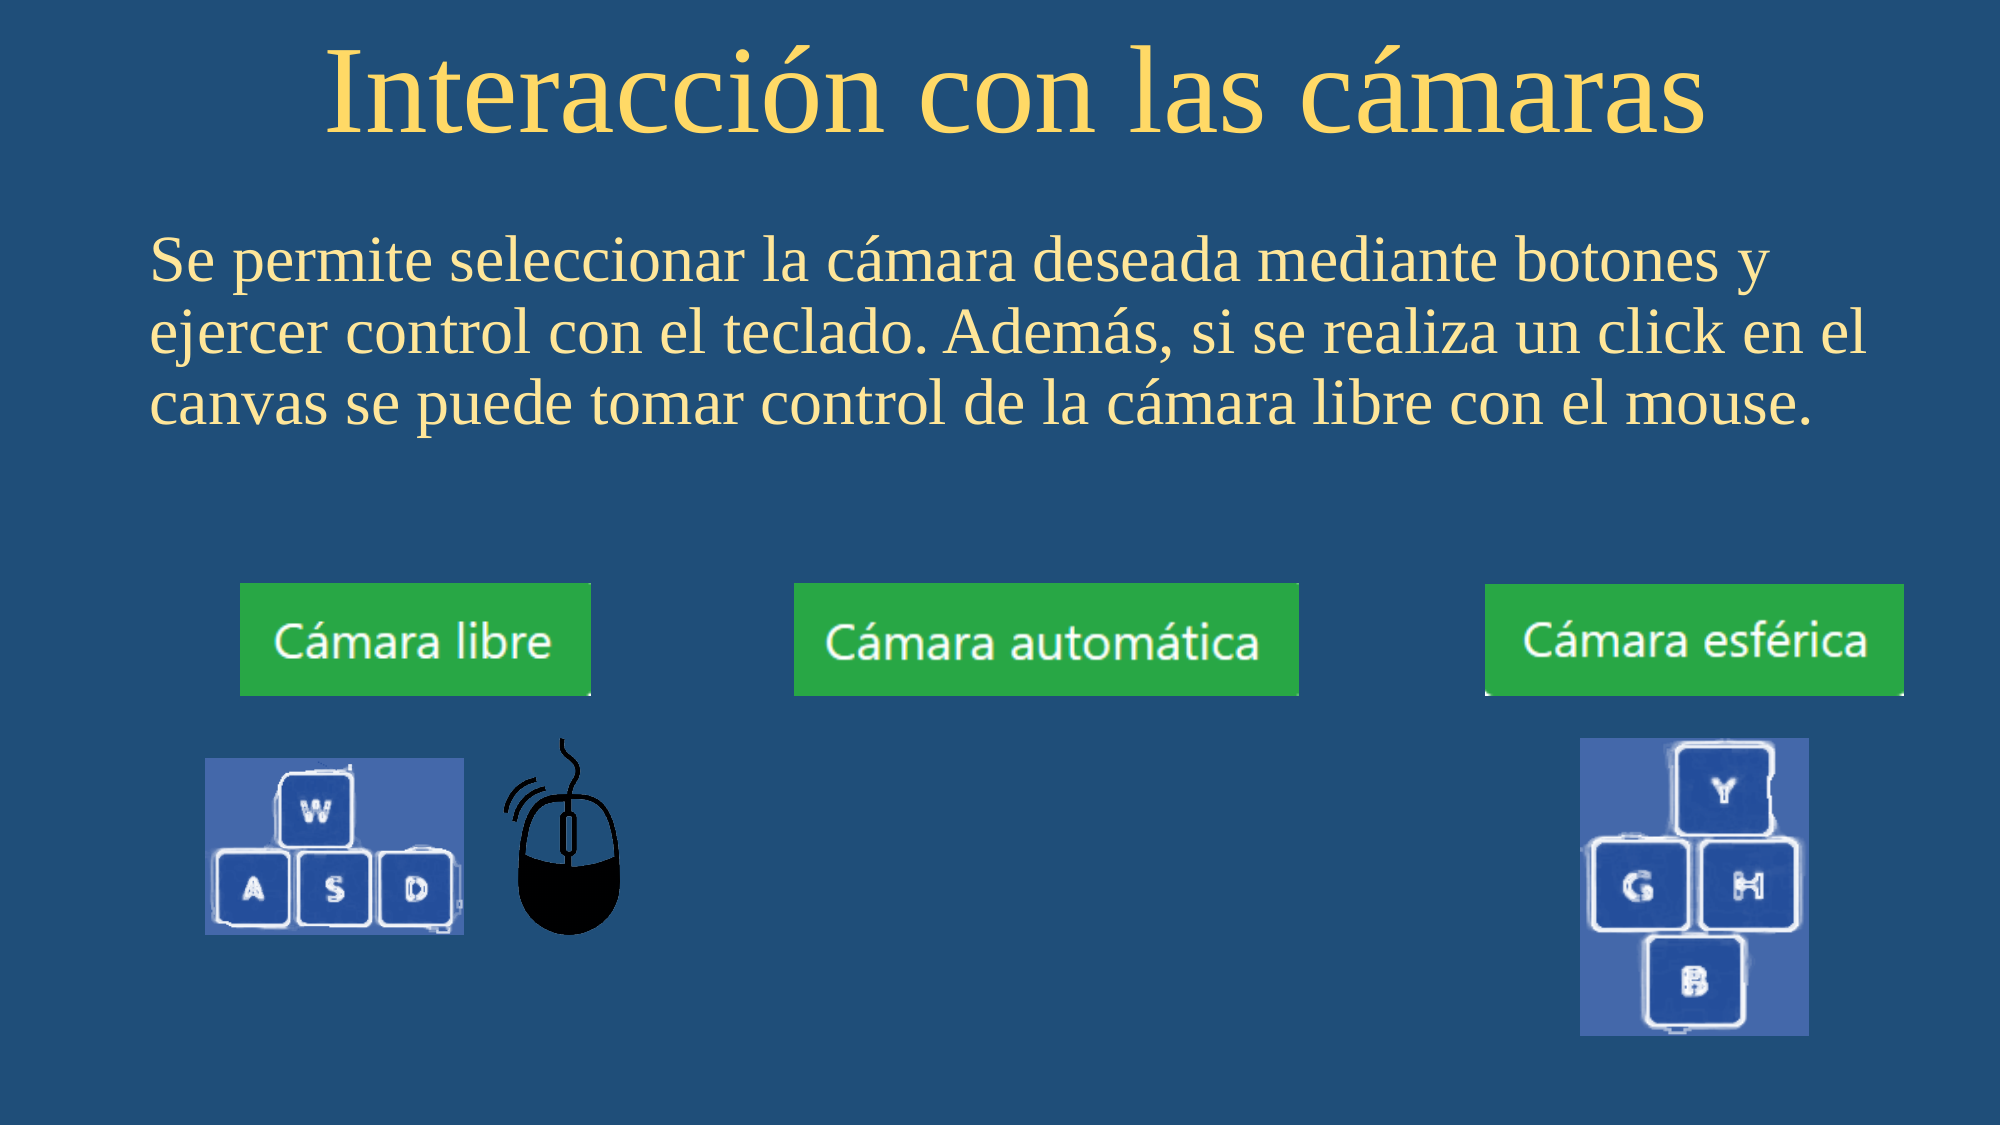

# Interacción con las cámaras
Se permite seleccionar la cámara deseada mediante botones y ejercer control con el teclado. Además, si se realiza un click en el canvas se puede tomar control de la cámara libre con el mouse.